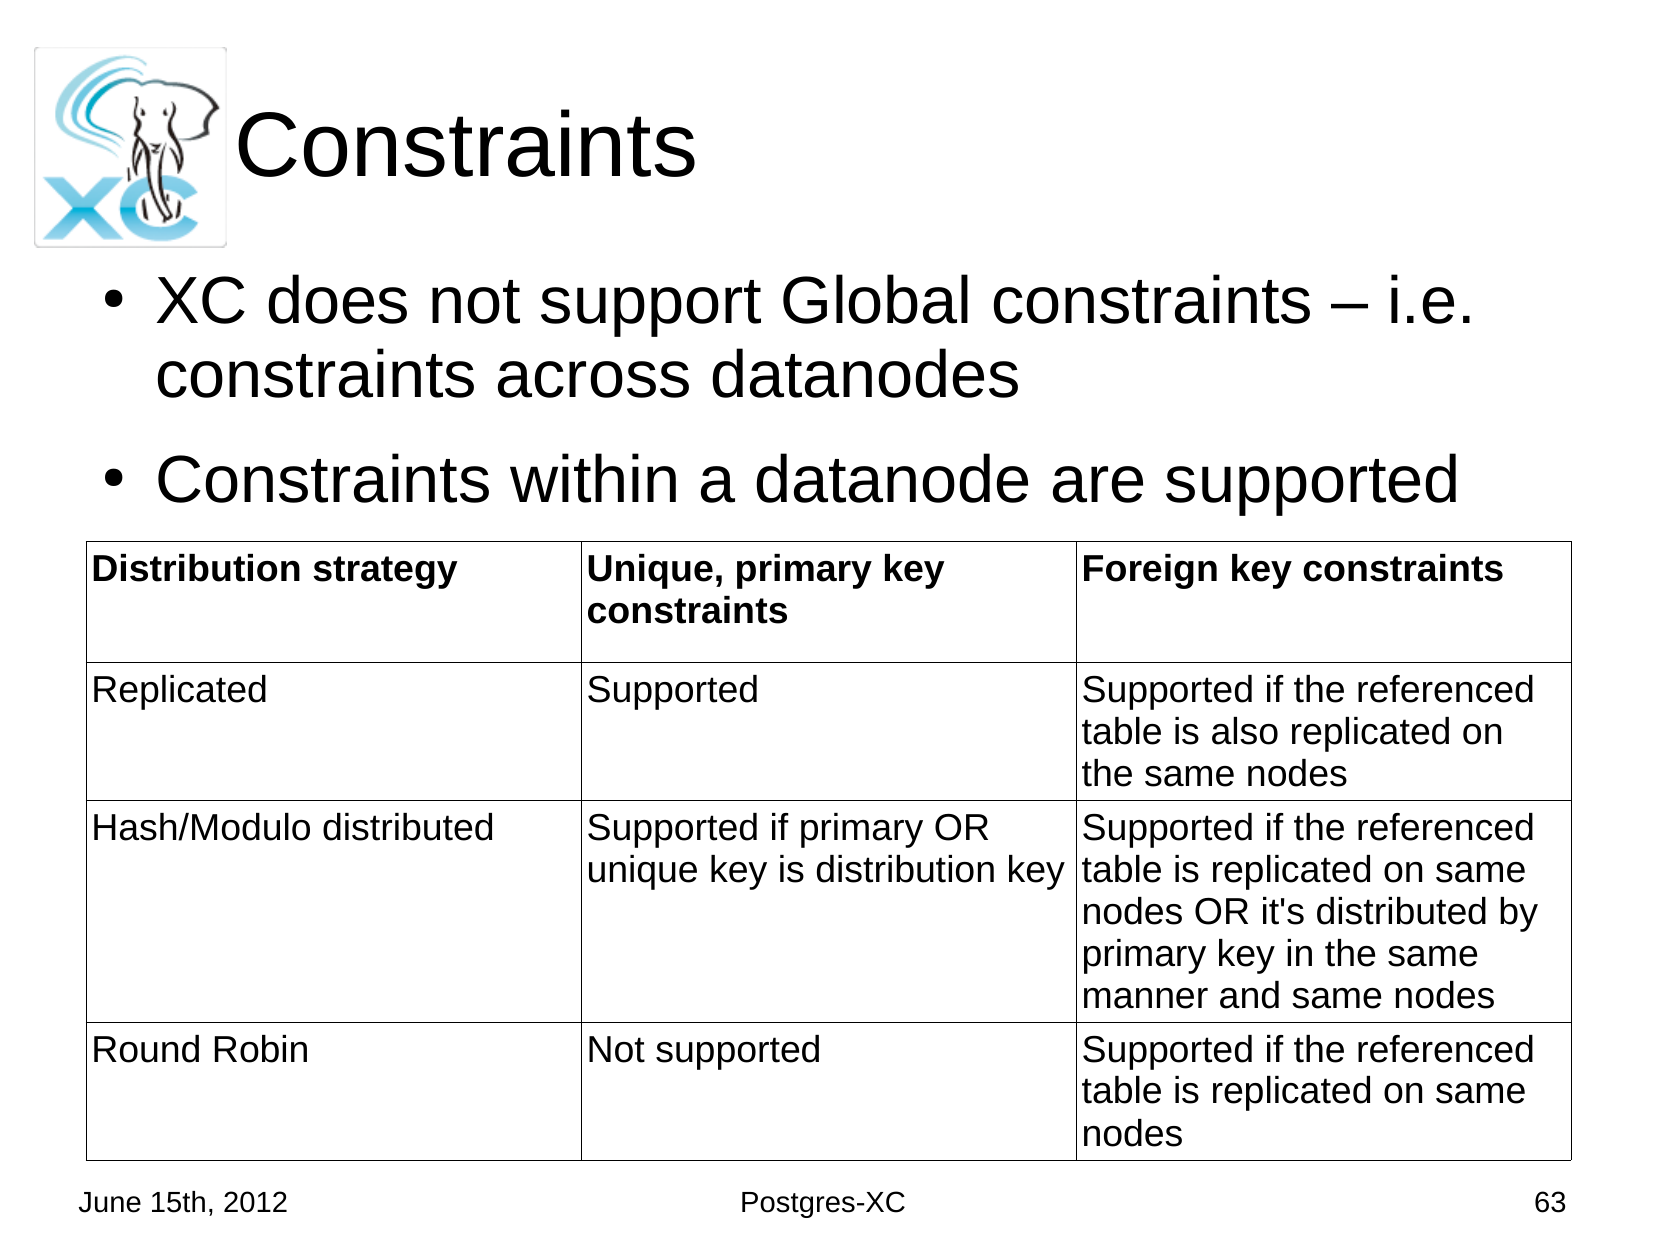

# Constraints
XC does not support Global constraints – i.e. constraints across datanodes
Constraints within a datanode are supported
| Distribution strategy | Unique, primary key constraints | Foreign key constraints |
| --- | --- | --- |
| Replicated | Supported | Supported if the referenced table is also replicated on the same nodes |
| Hash/Modulo distributed | Supported if primary OR unique key is distribution key | Supported if the referenced table is replicated on same nodes OR it's distributed by primary key in the same manner and same nodes |
| Round Robin | Not supported | Supported if the referenced table is replicated on same nodes |
63